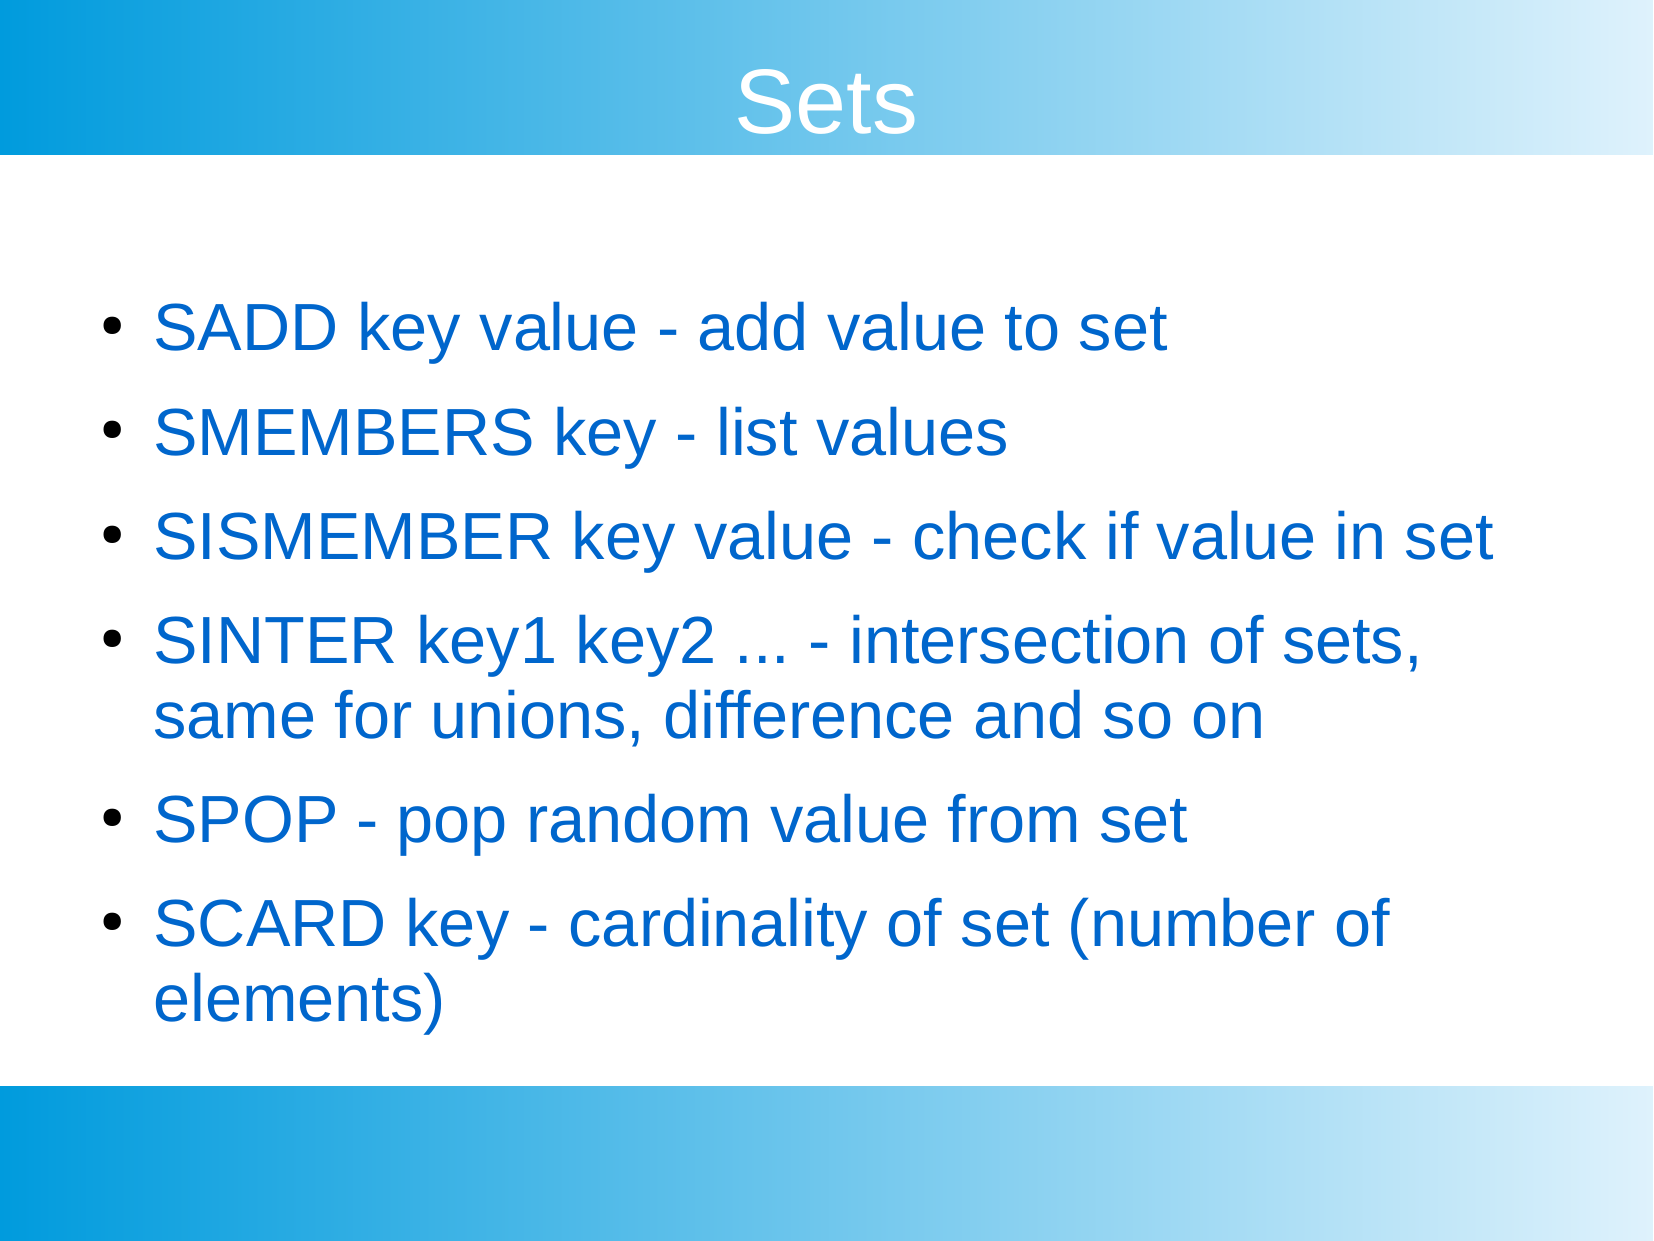

# Sets
SADD key value - add value to set
SMEMBERS key - list values
SISMEMBER key value - check if value in set
SINTER key1 key2 ... - intersection of sets, same for unions, difference and so on
SPOP - pop random value from set
SCARD key - cardinality of set (number of elements)